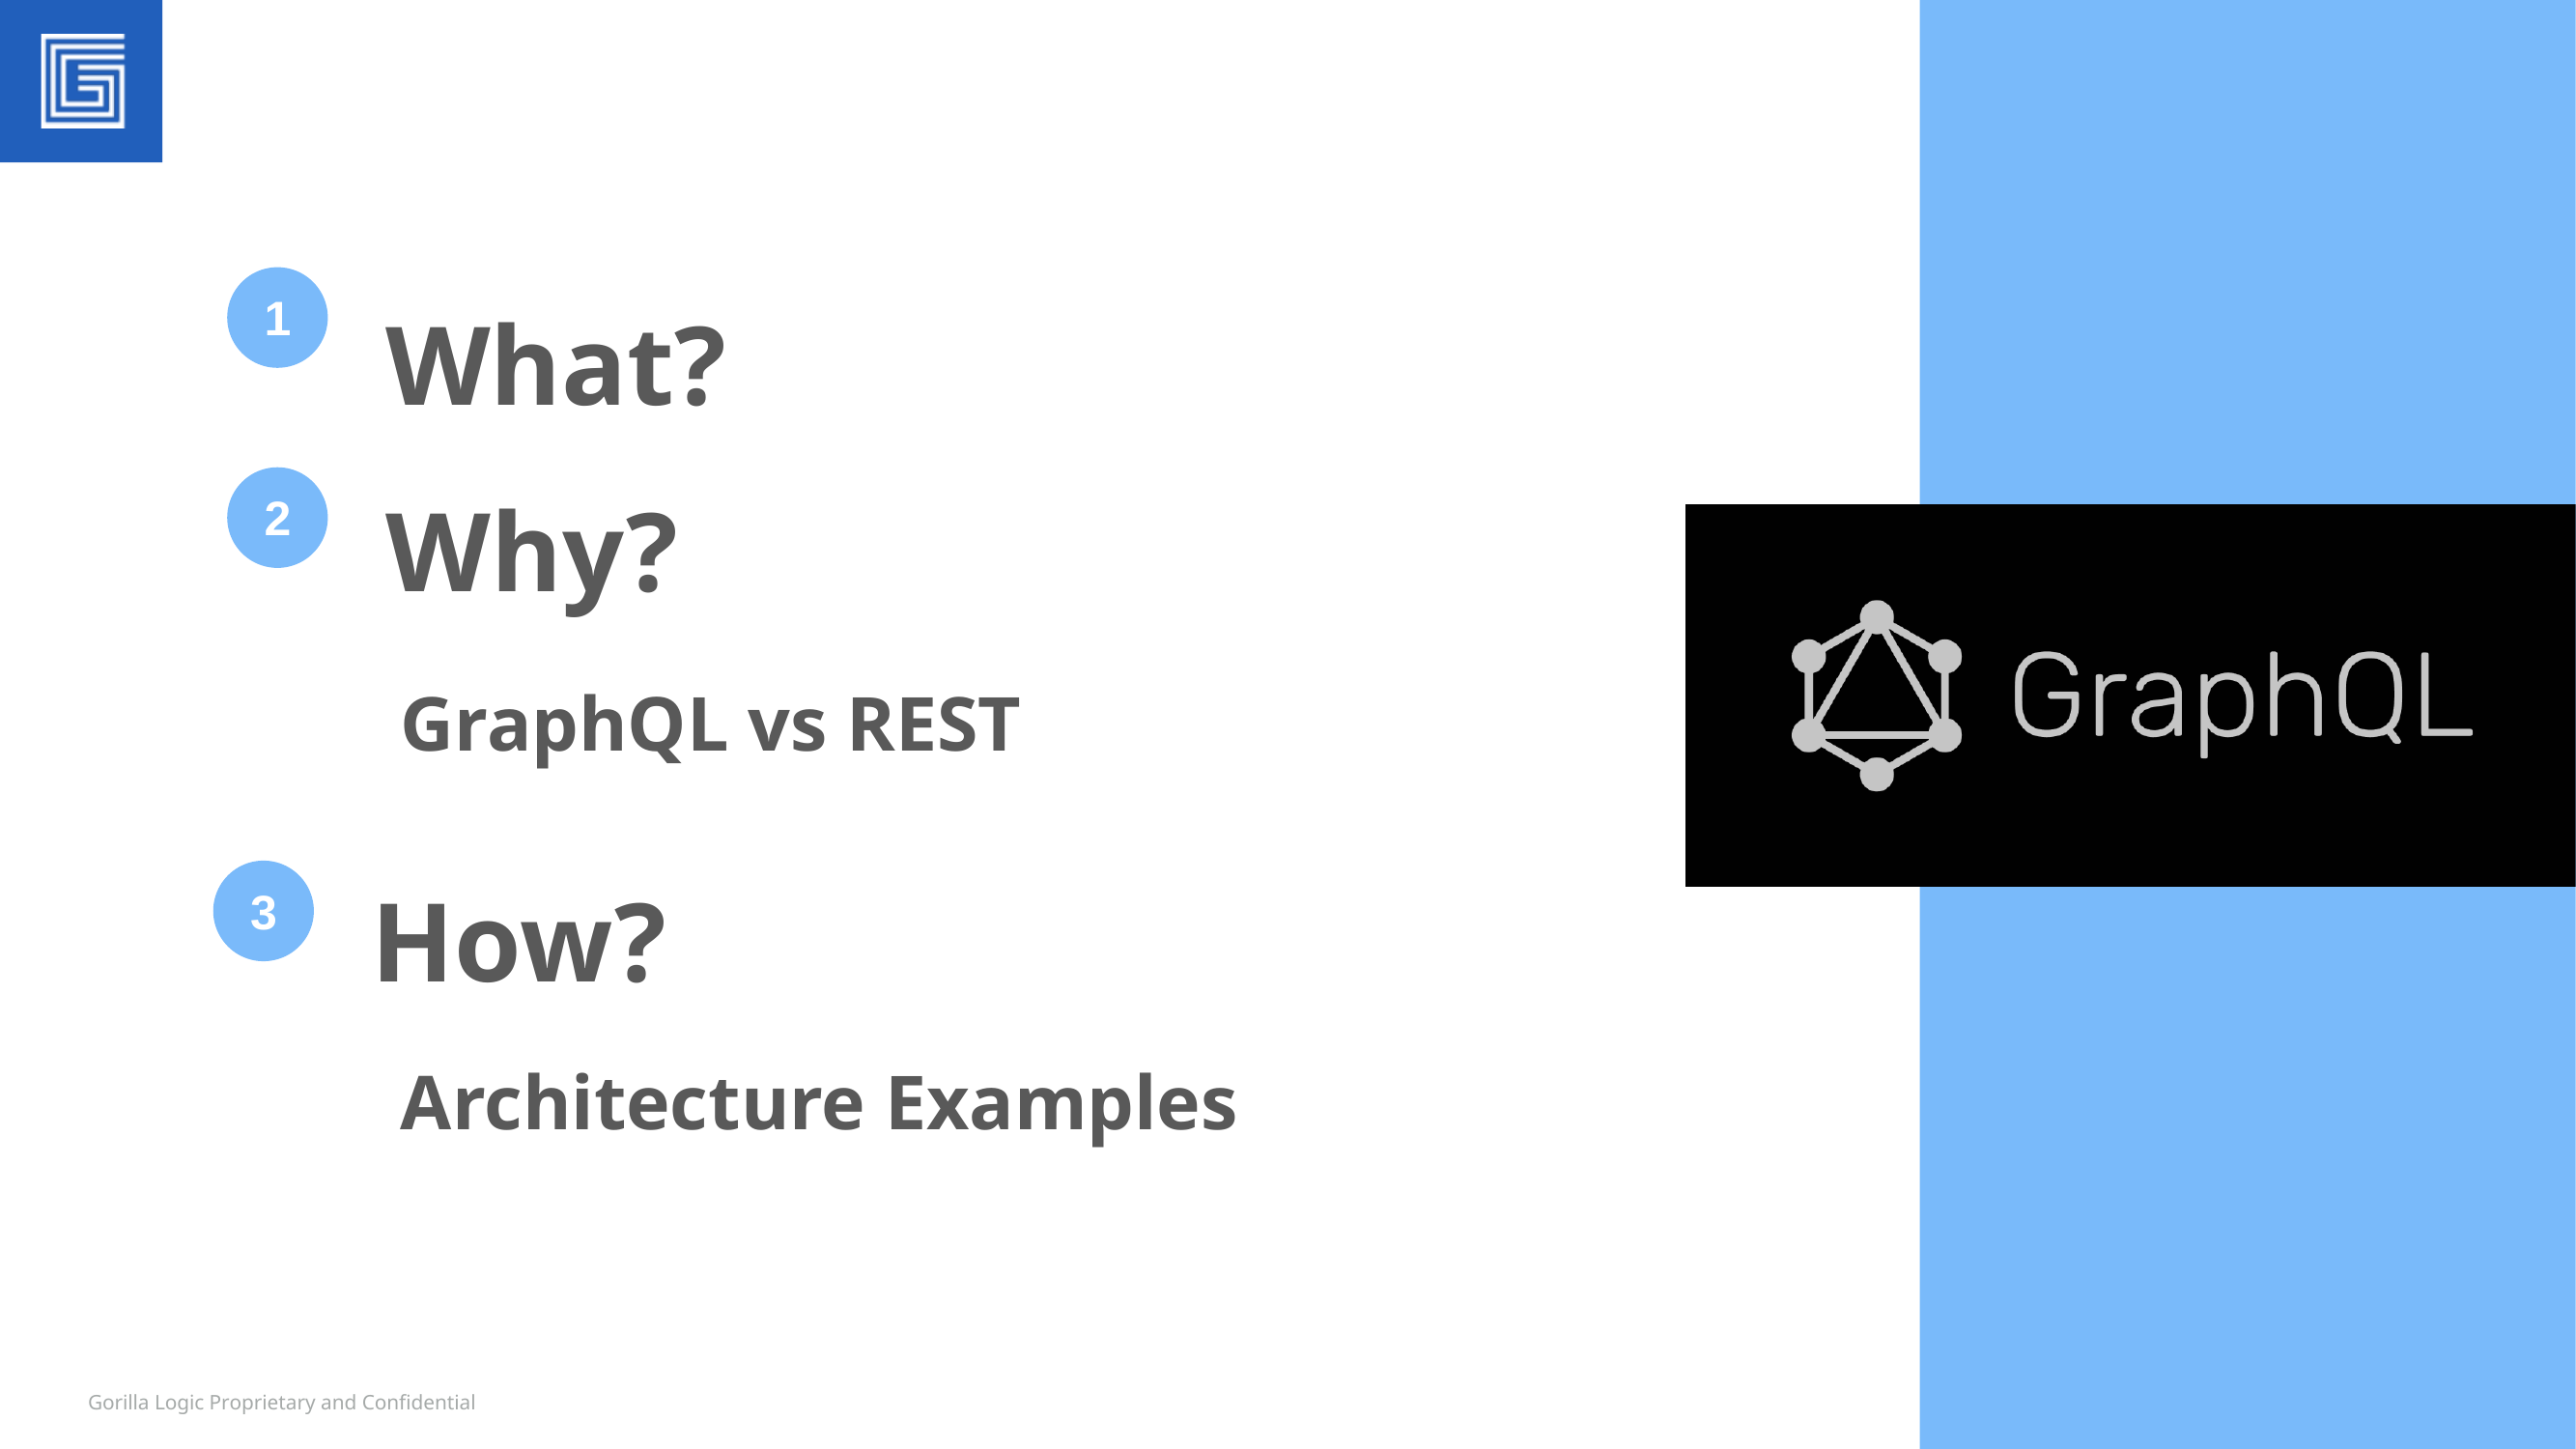

What?
1
Why?
2
GraphQL vs REST
How?
3
Architecture Examples